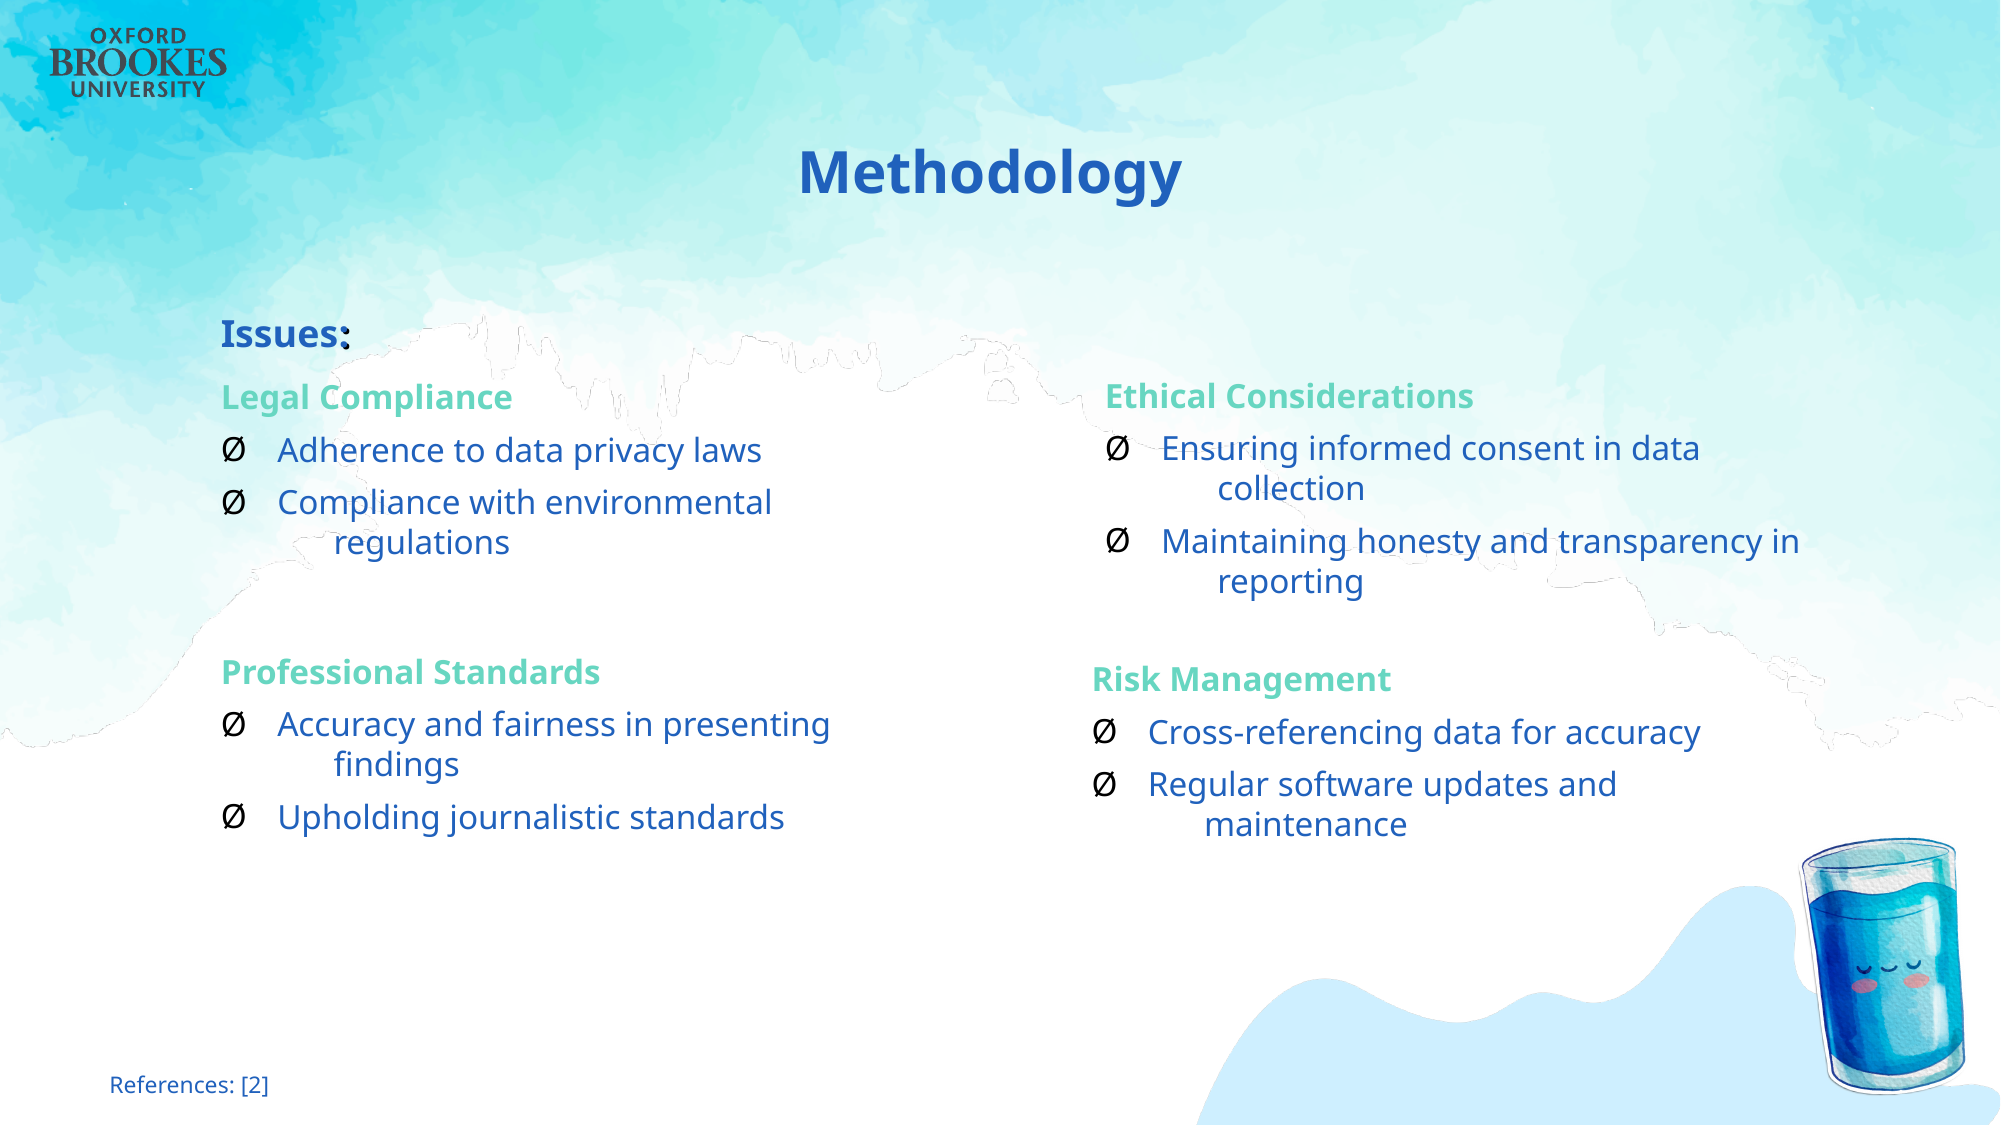

Methodology
Issues:
Ethical Considerations
Ensuring informed consent in data collection
Maintaining honesty and transparency in reporting
Legal Compliance
Adherence to data privacy laws
Compliance with environmental regulations
Professional Standards
Accuracy and fairness in presenting findings
Upholding journalistic standards
Risk Management
Cross-referencing data for accuracy
Regular software updates and maintenance
References: [2]